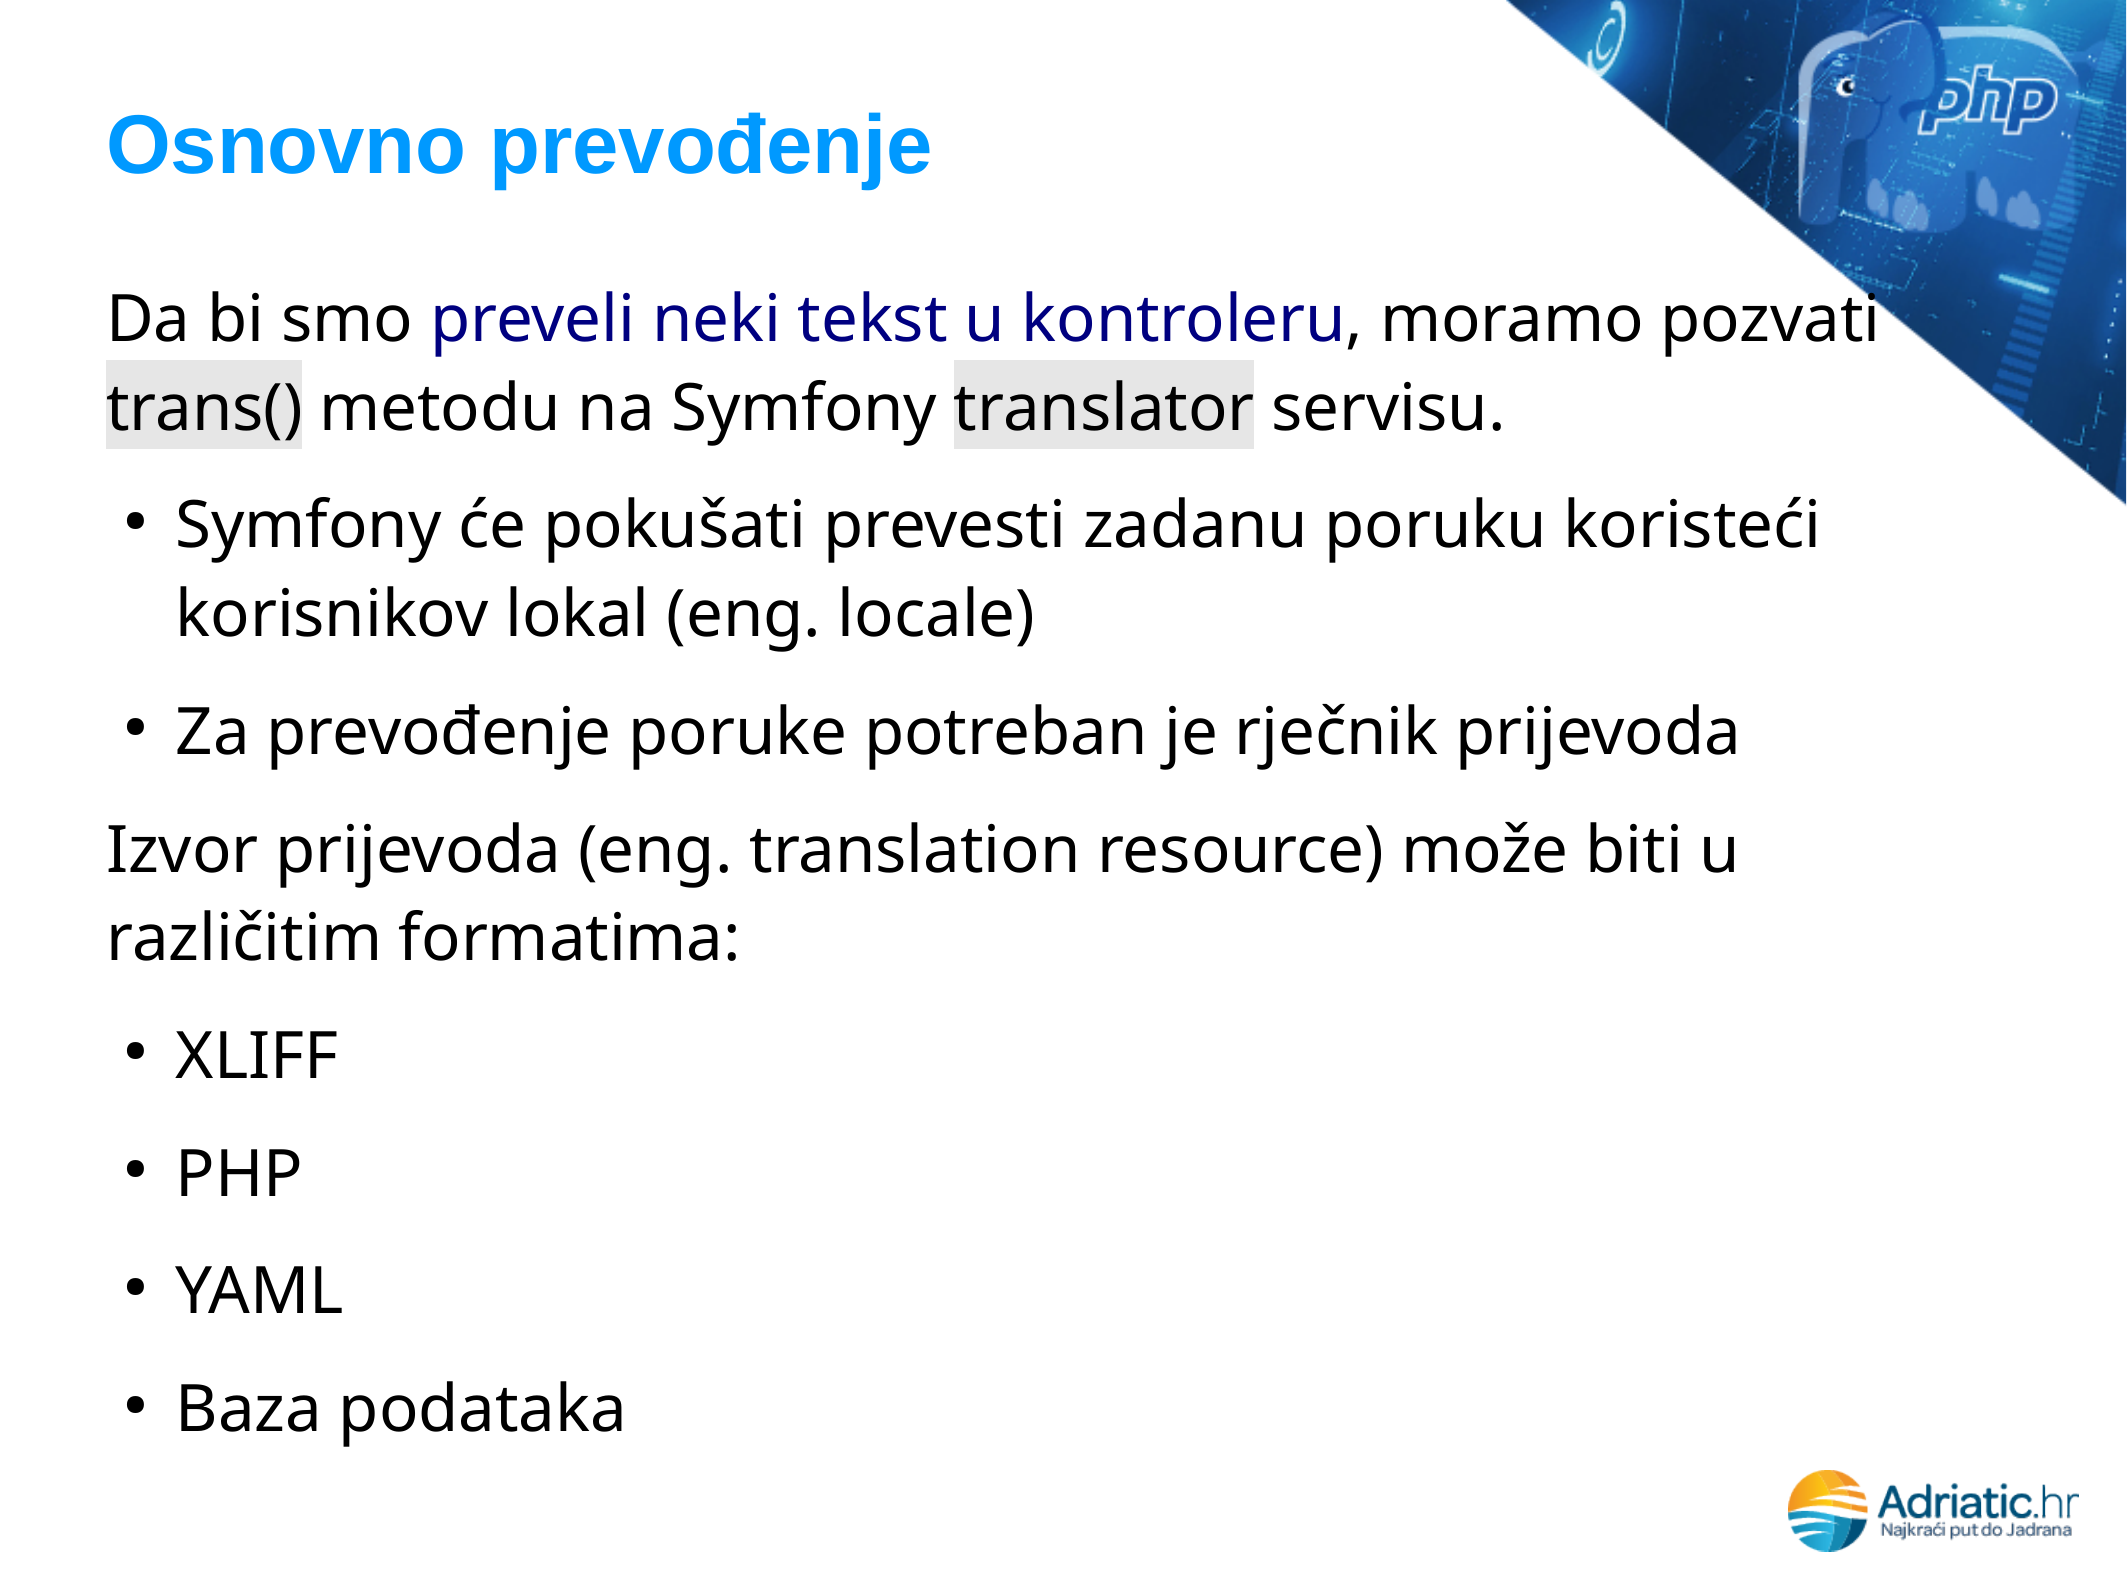

# Osnovno prevođenje
Da bi smo preveli neki tekst u kontroleru, moramo pozvati trans() metodu na Symfony translator servisu.
Symfony će pokušati prevesti zadanu poruku koristeći korisnikov lokal (eng. locale)
Za prevođenje poruke potreban je rječnik prijevoda
Izvor prijevoda (eng. translation resource) može biti u različitim formatima:
XLIFF
PHP
YAML
Baza podataka